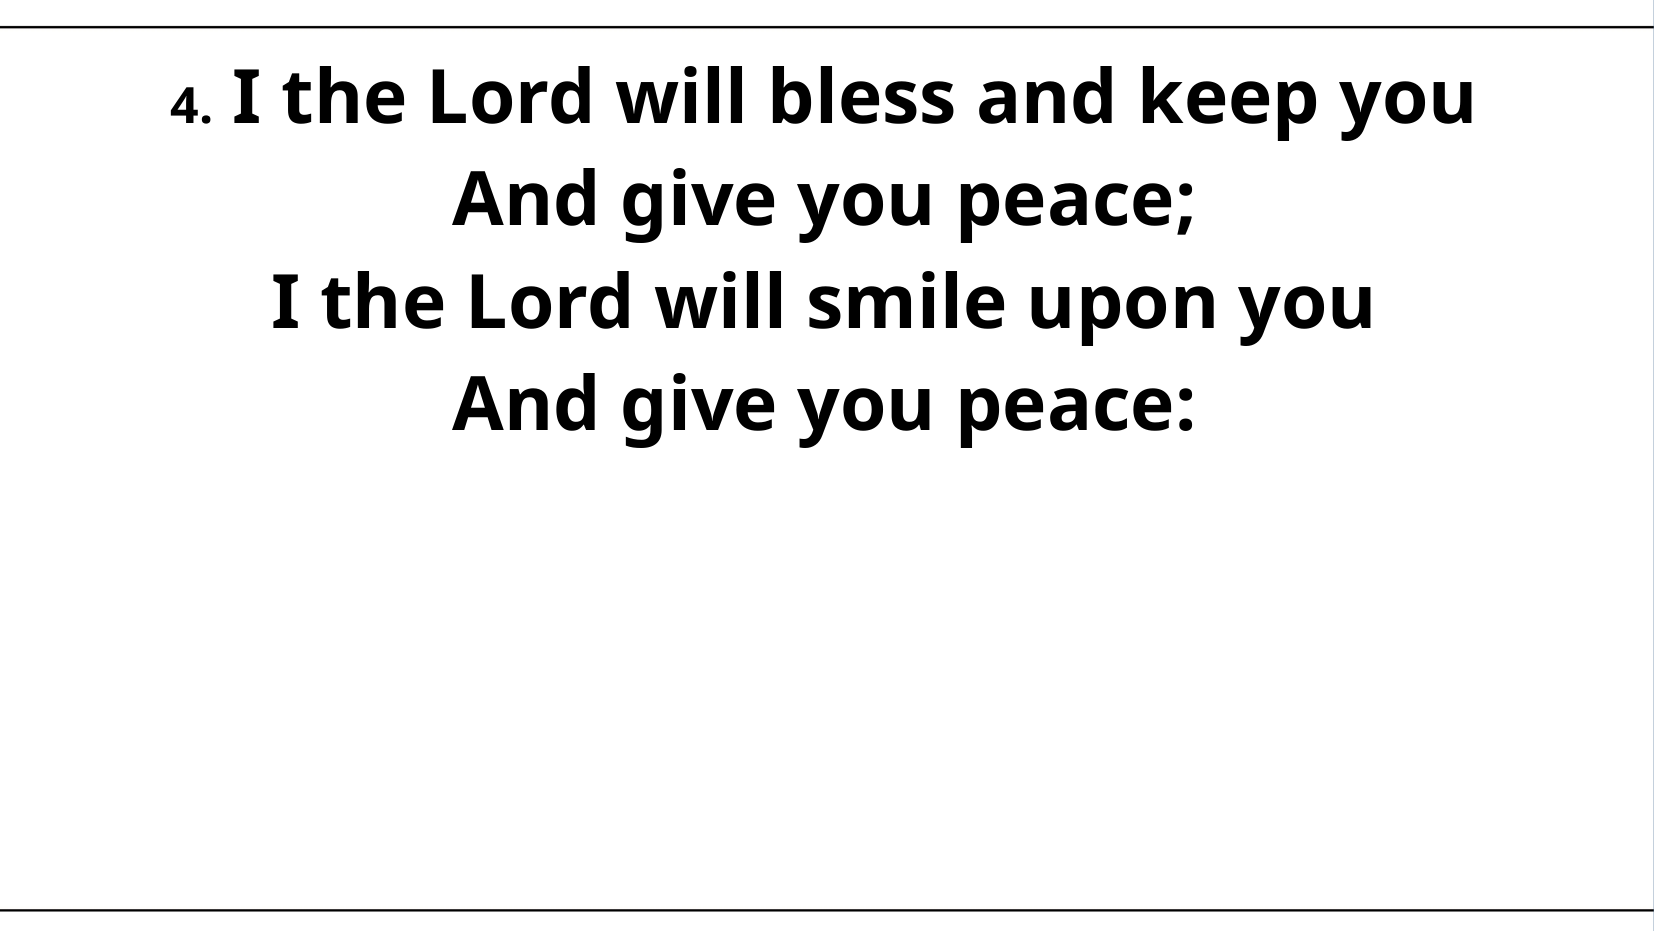

4. I the Lord will bless and keep you
And give you peace;
I the Lord will smile upon you
And give you peace: